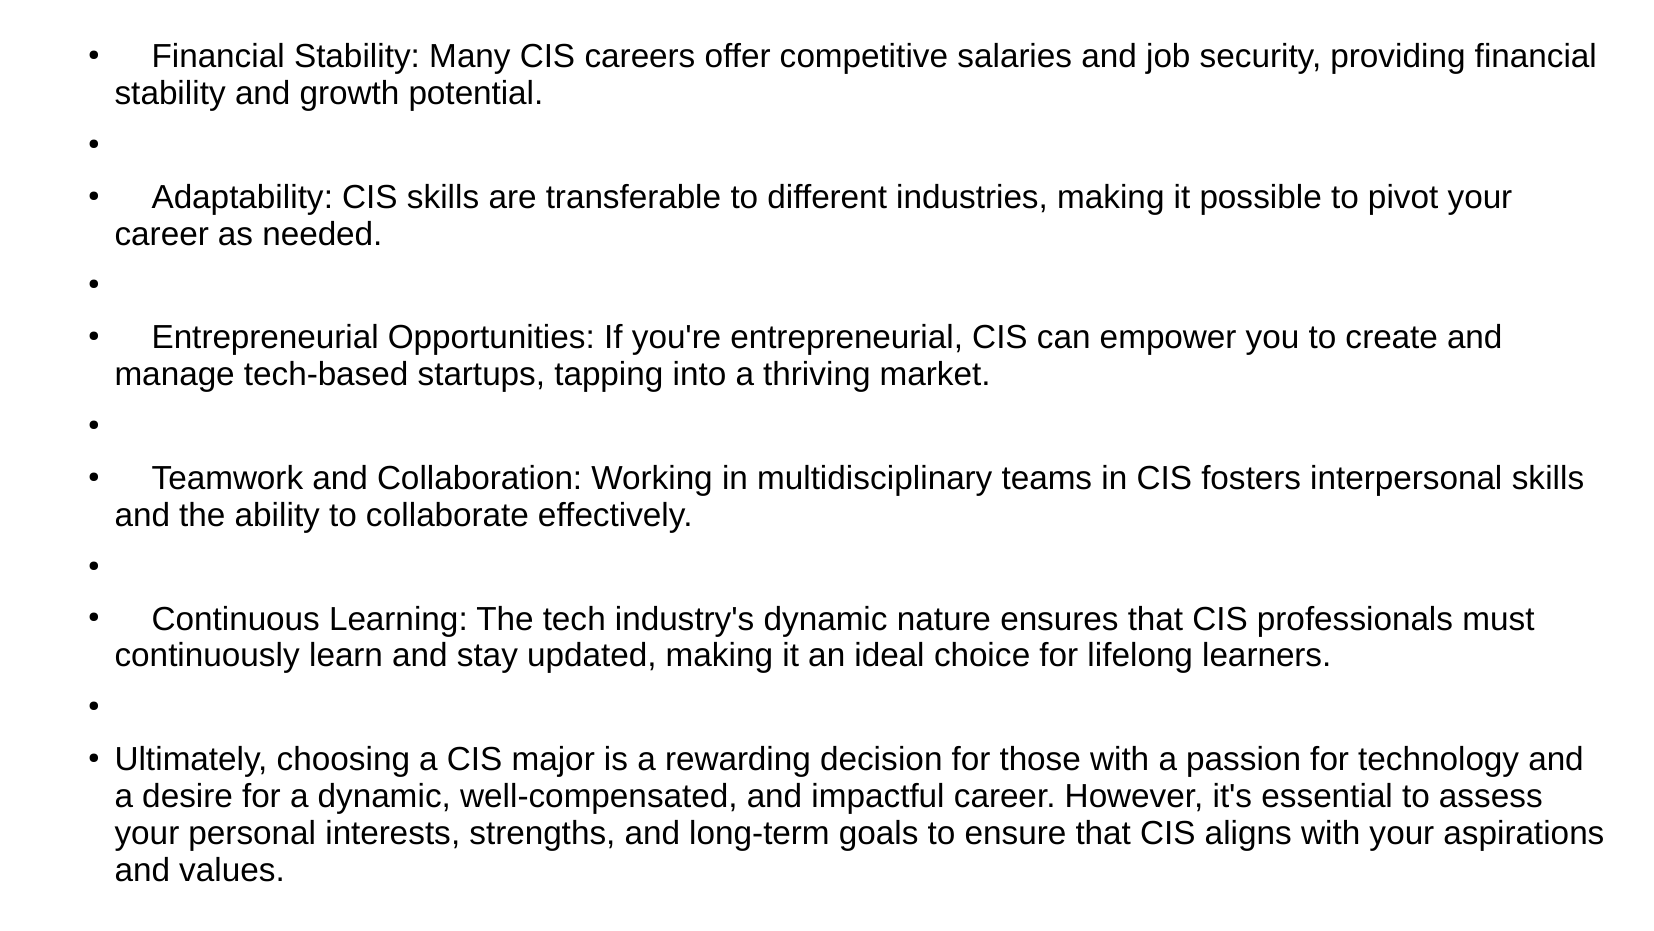

# Financial Stability: Many CIS careers offer competitive salaries and job security, providing financial stability and growth potential.
 Adaptability: CIS skills are transferable to different industries, making it possible to pivot your career as needed.
 Entrepreneurial Opportunities: If you're entrepreneurial, CIS can empower you to create and manage tech-based startups, tapping into a thriving market.
 Teamwork and Collaboration: Working in multidisciplinary teams in CIS fosters interpersonal skills and the ability to collaborate effectively.
 Continuous Learning: The tech industry's dynamic nature ensures that CIS professionals must continuously learn and stay updated, making it an ideal choice for lifelong learners.
Ultimately, choosing a CIS major is a rewarding decision for those with a passion for technology and a desire for a dynamic, well-compensated, and impactful career. However, it's essential to assess your personal interests, strengths, and long-term goals to ensure that CIS aligns with your aspirations and values.